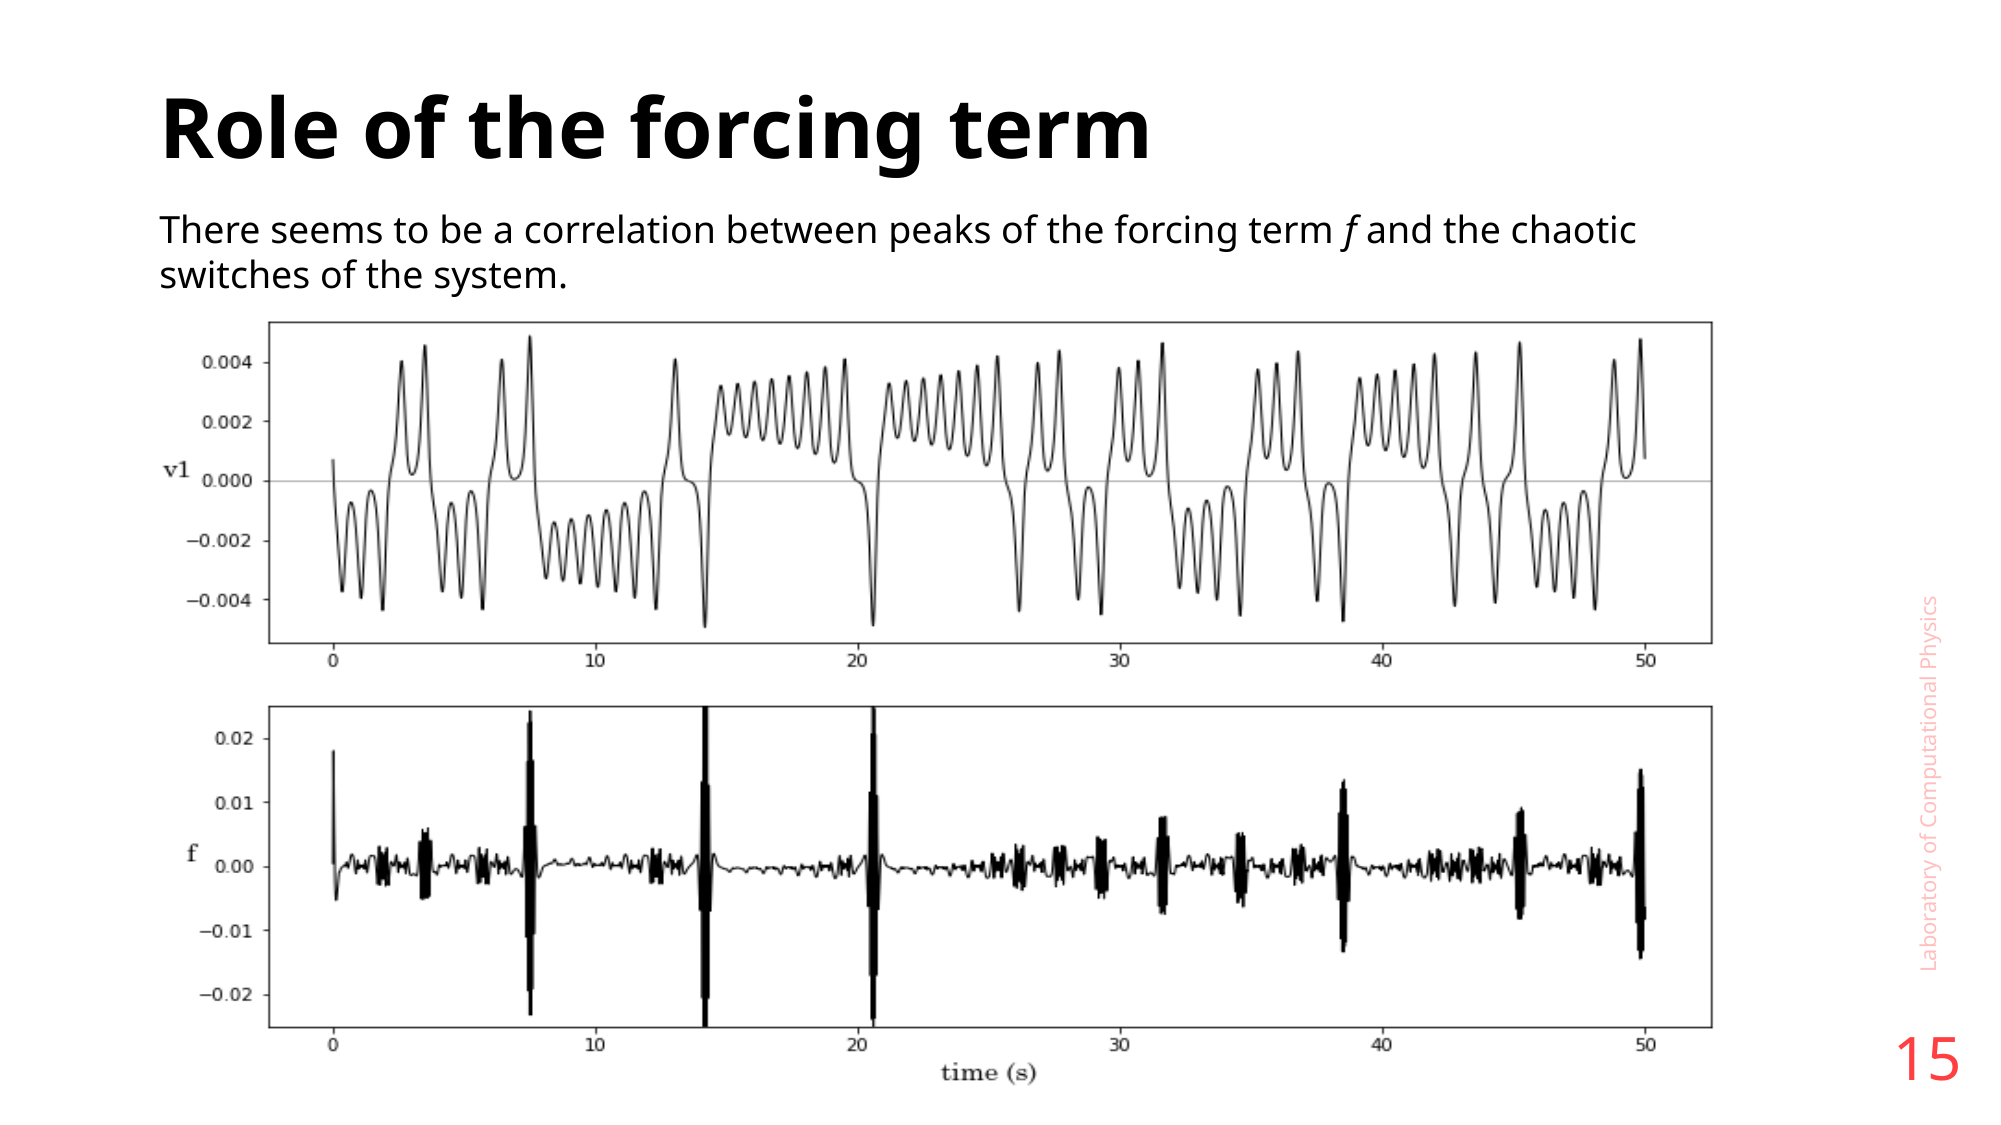

# Role of the forcing term
There seems to be a correlation between peaks of the forcing term f and the chaotic switches of the system.
Laboratory of Computational Physics
15